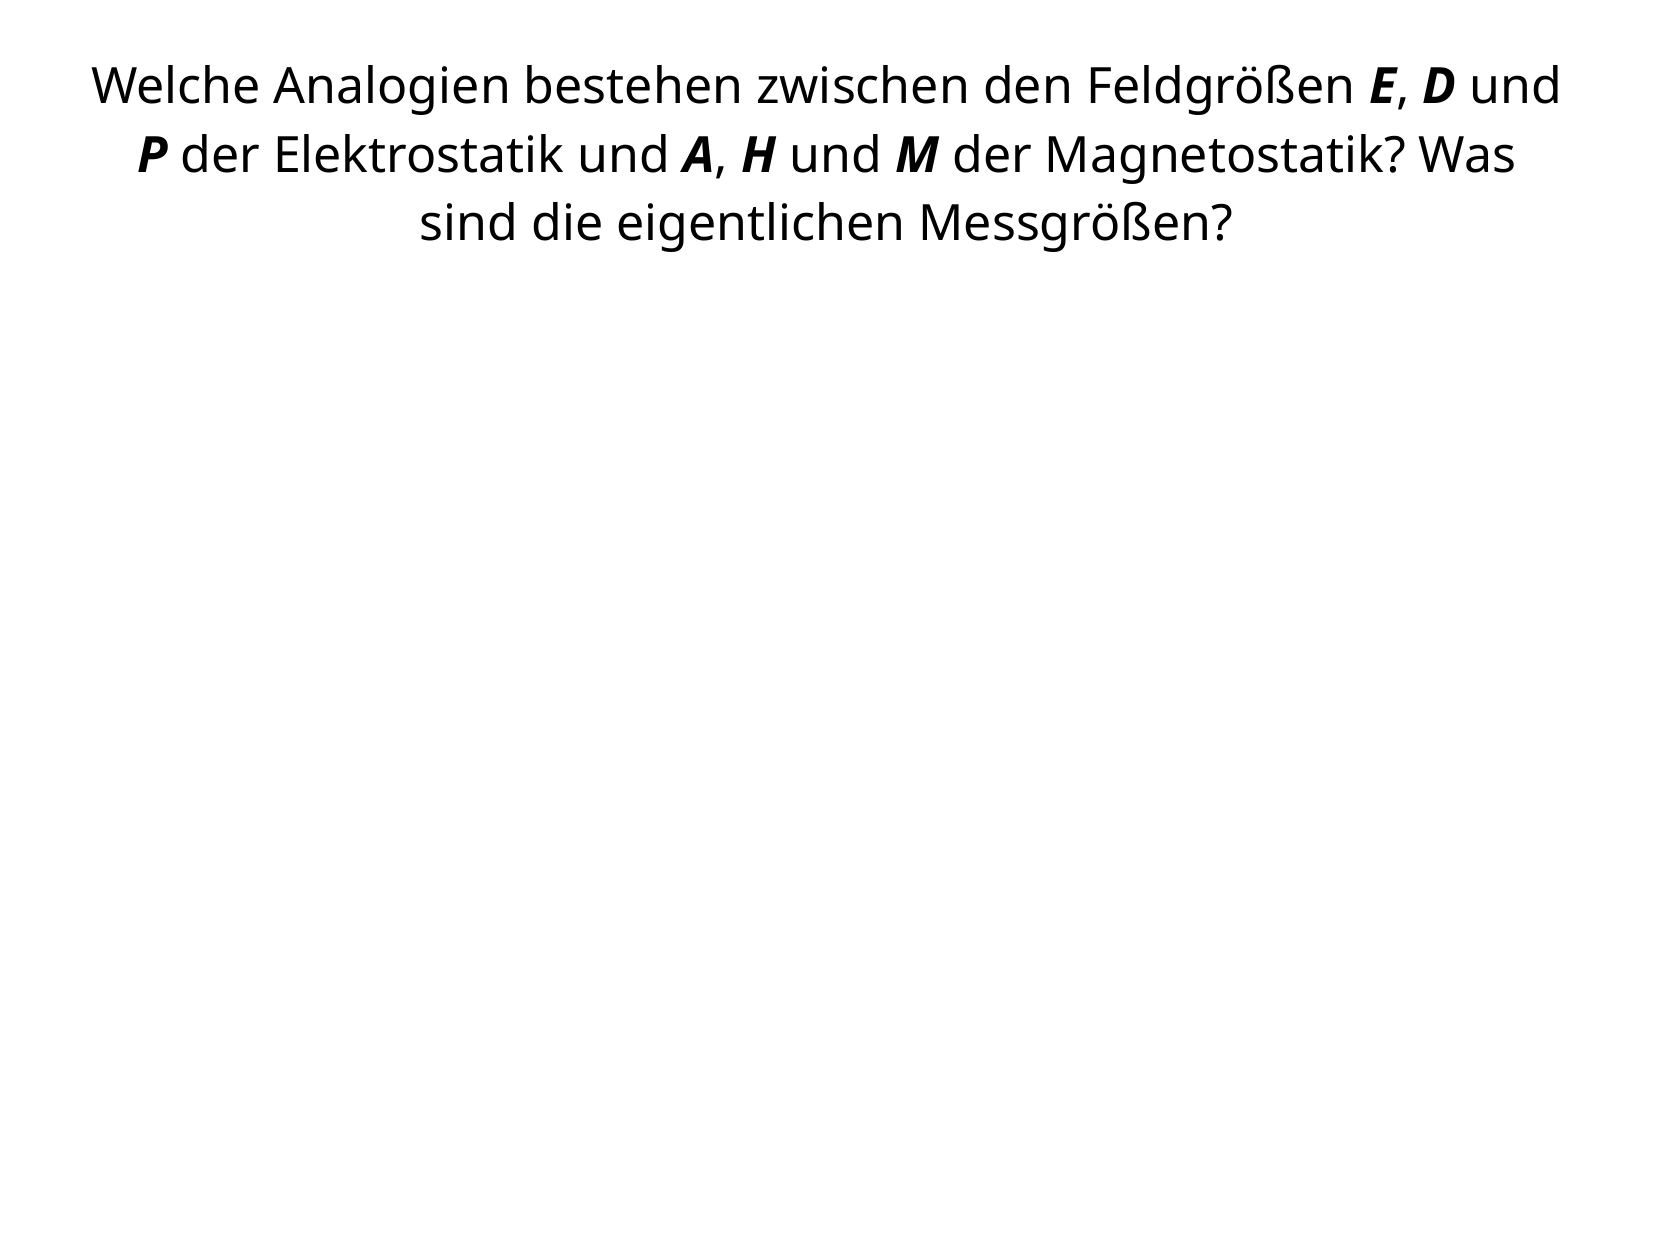

# Welche Analogien bestehen zwischen den Feldgrößen E, D und P der Elektrostatik und A, H und M der Magnetostatik? Was sind die eigentlichen Messgrößen?